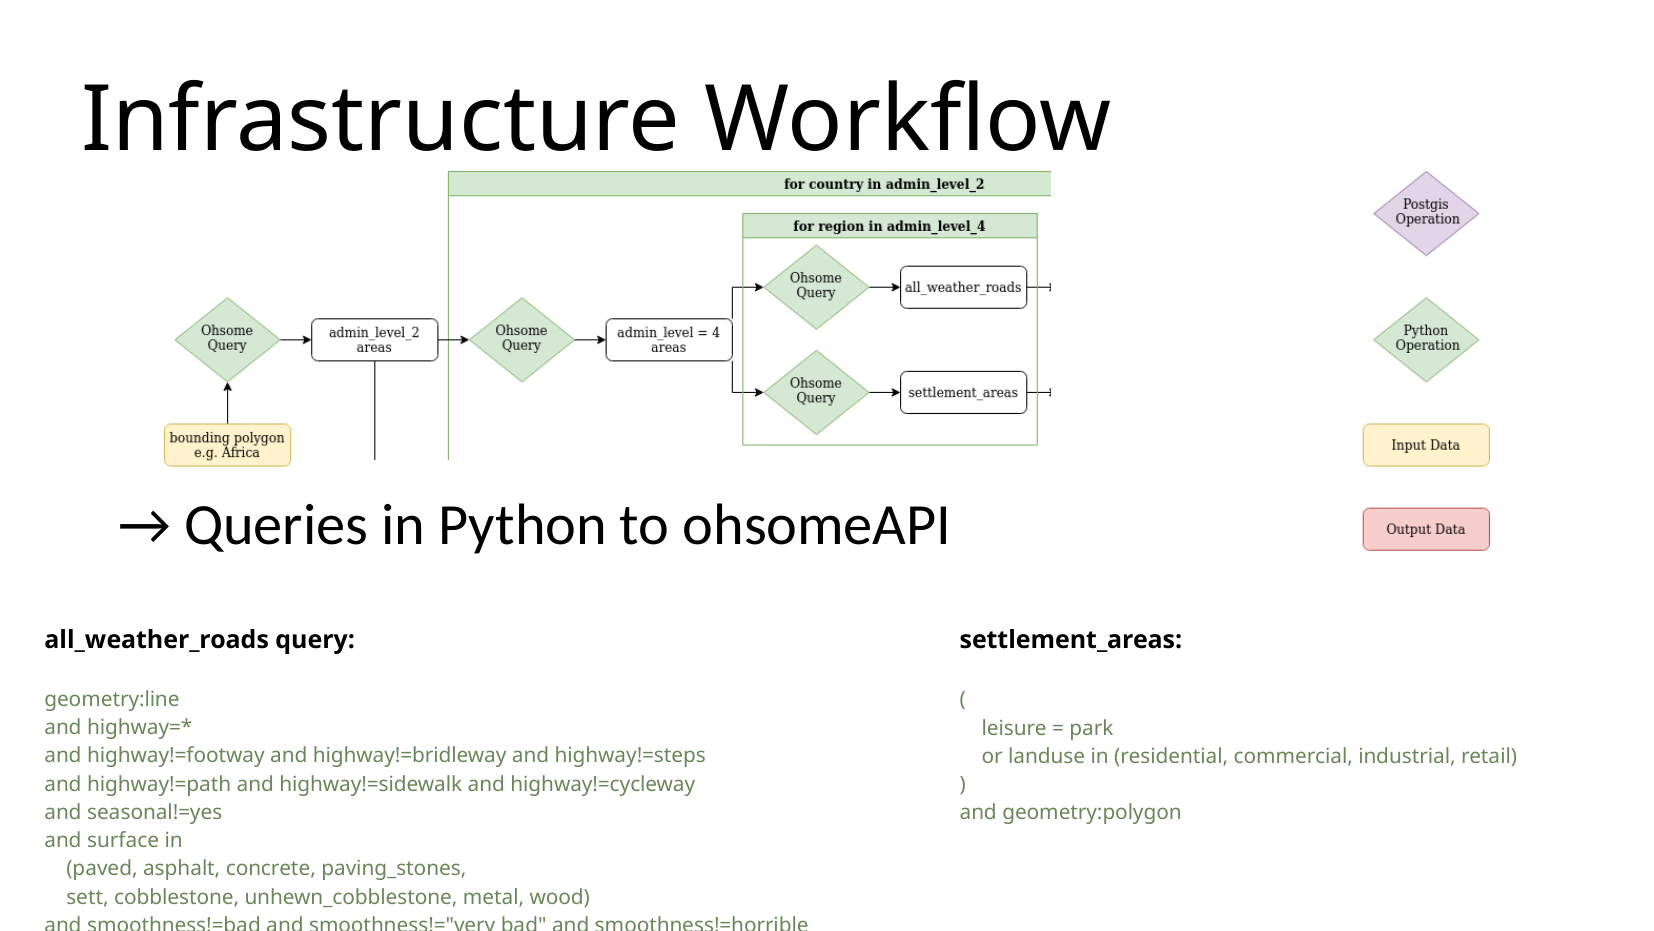

# Infrastructure Workflow
→ Queries in Python to ohsomeAPI
all_weather_roads query:
geometry:line
and highway=*
and highway!=footway and highway!=bridleway and highway!=steps
and highway!=path and highway!=sidewalk and highway!=cycleway
and seasonal!=yes
and surface in
 (paved, asphalt, concrete, paving_stones,
 sett, cobblestone, unhewn_cobblestone, metal, wood)
and smoothness!=bad and smoothness!="very bad" and smoothness!=horrible
and smoothness!="very horrible" and smoothness!=impassable
settlement_areas:
(
 leisure = park
 or landuse in (residential, commercial, industrial, retail)
)
and geometry:polygon